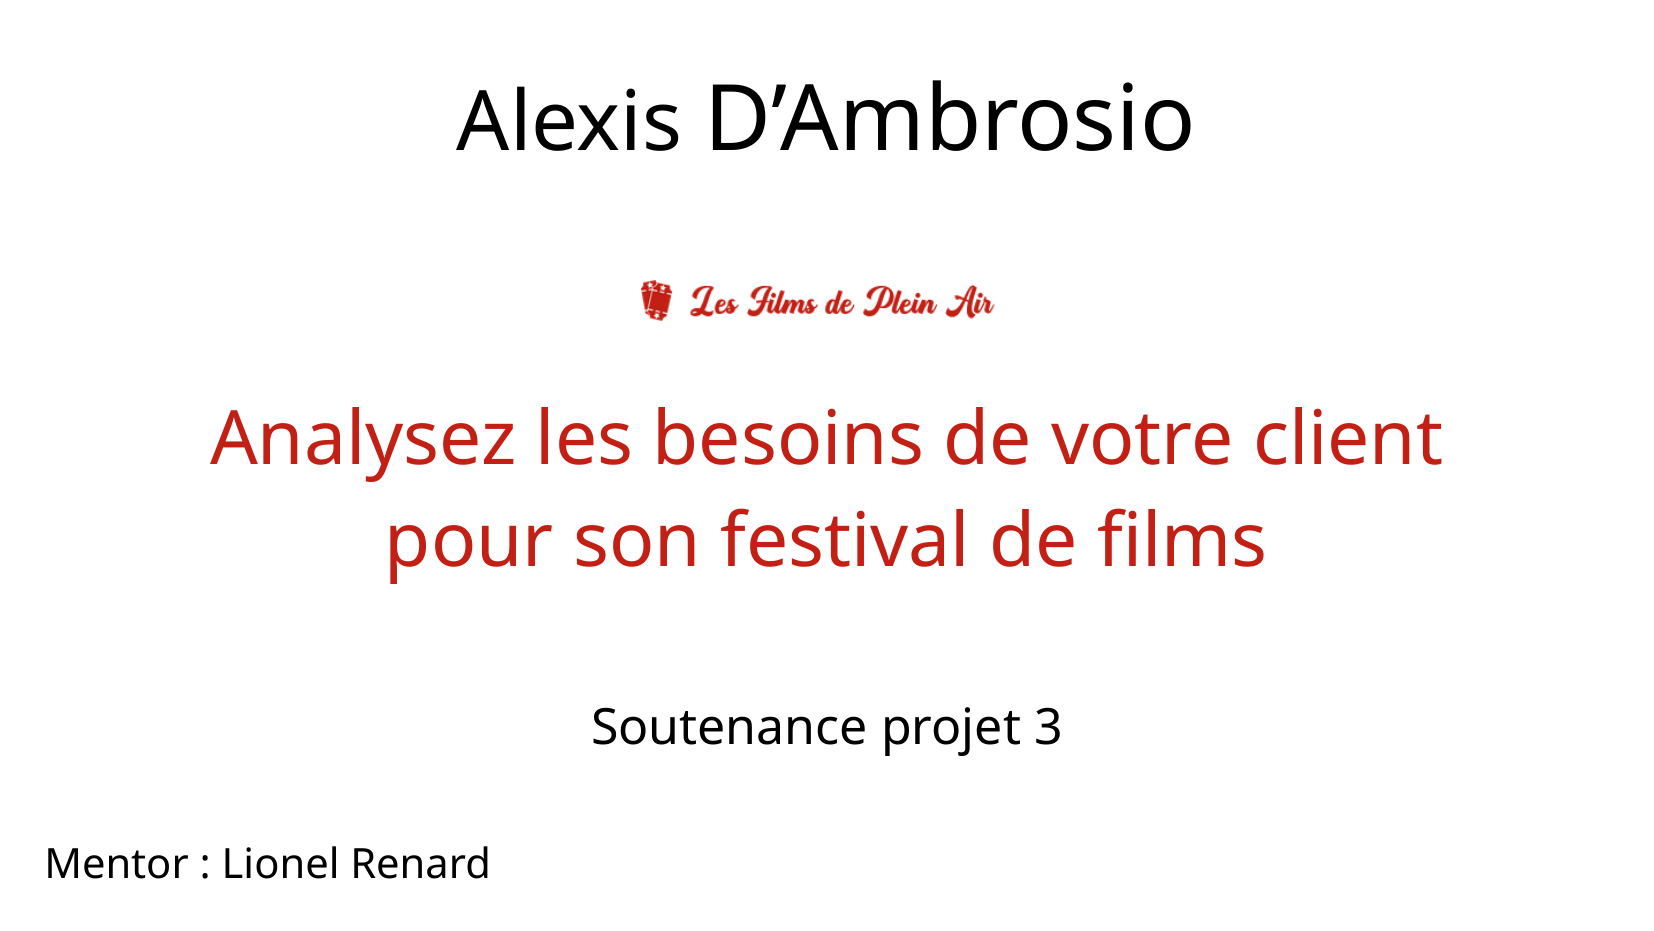

# Alexis D’Ambrosio
Analysez les besoins de votre client
pour son festival de films
Soutenance projet 3
Mentor : Lionel Renard